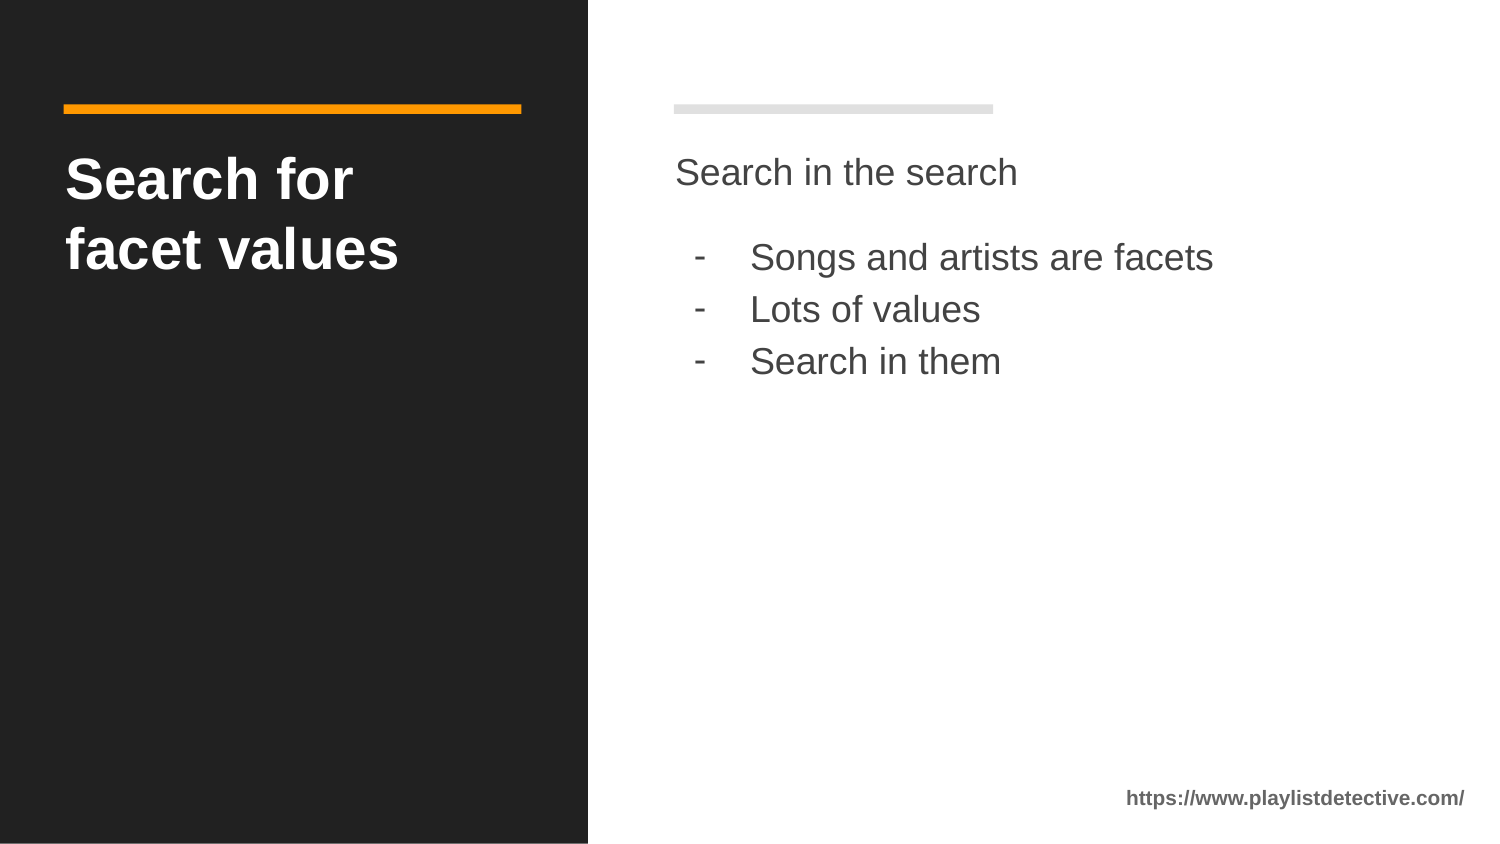

# Search for facet values
Search in the search
Songs and artists are facets
Lots of values
Search in them
https://www.playlistdetective.com/